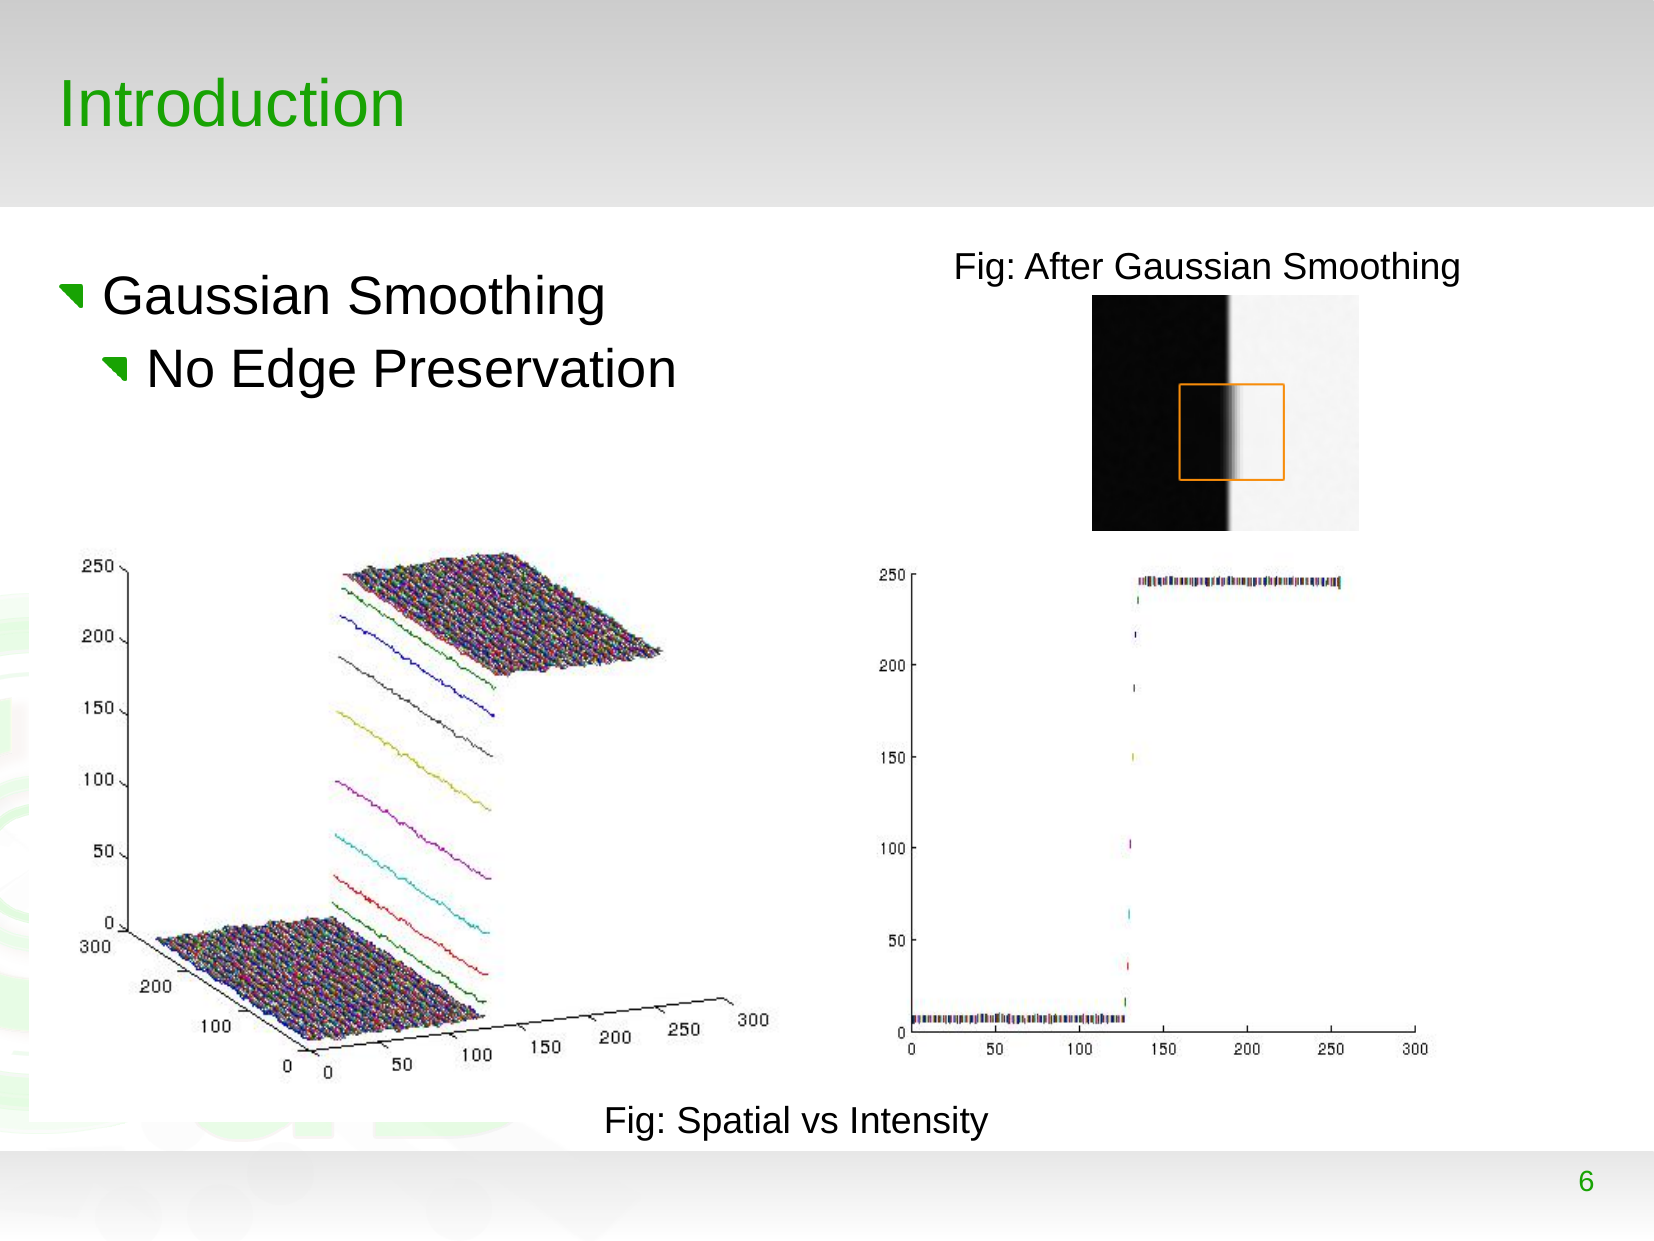

# Introduction
Fig: After Gaussian Smoothing
Gaussian Smoothing
No Edge Preservation
Fig: Spatial vs Intensity
6